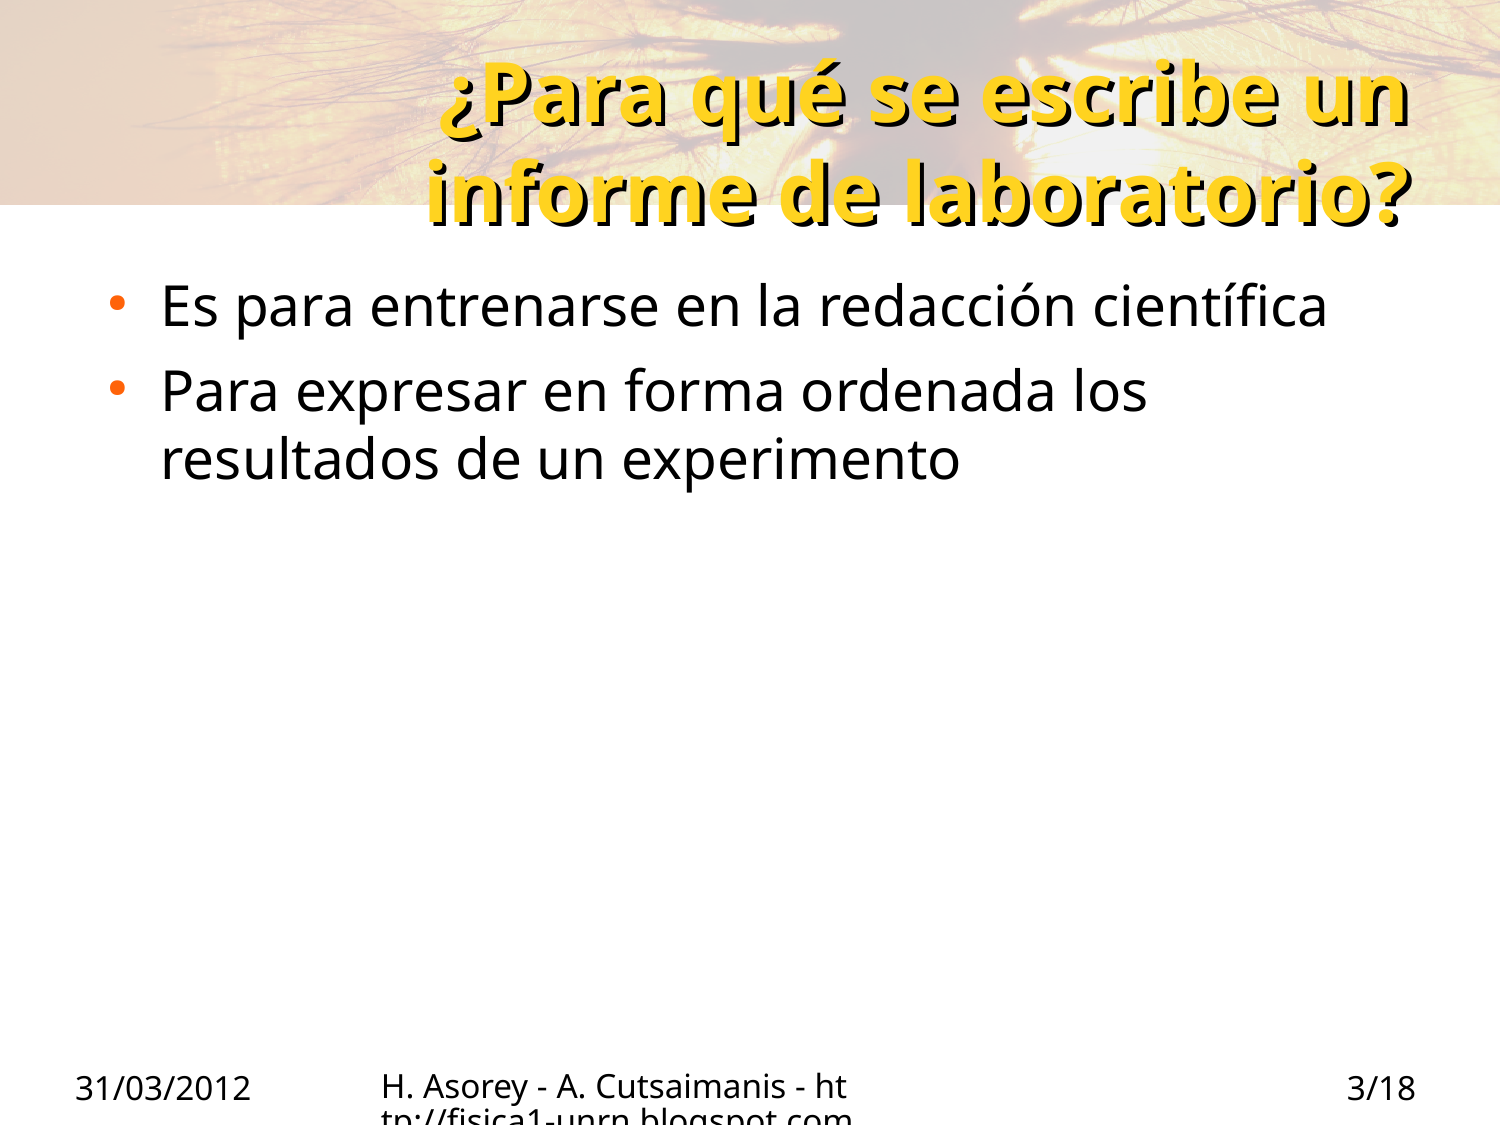

# ¿Para qué se escribe un informe de laboratorio?
Es para entrenarse en la redacción científica
Para expresar en forma ordenada los resultados de un experimento
H. Asorey - A. Cutsaimanis - http://fisica1-unrn.blogspot.com
31/03/2012
3